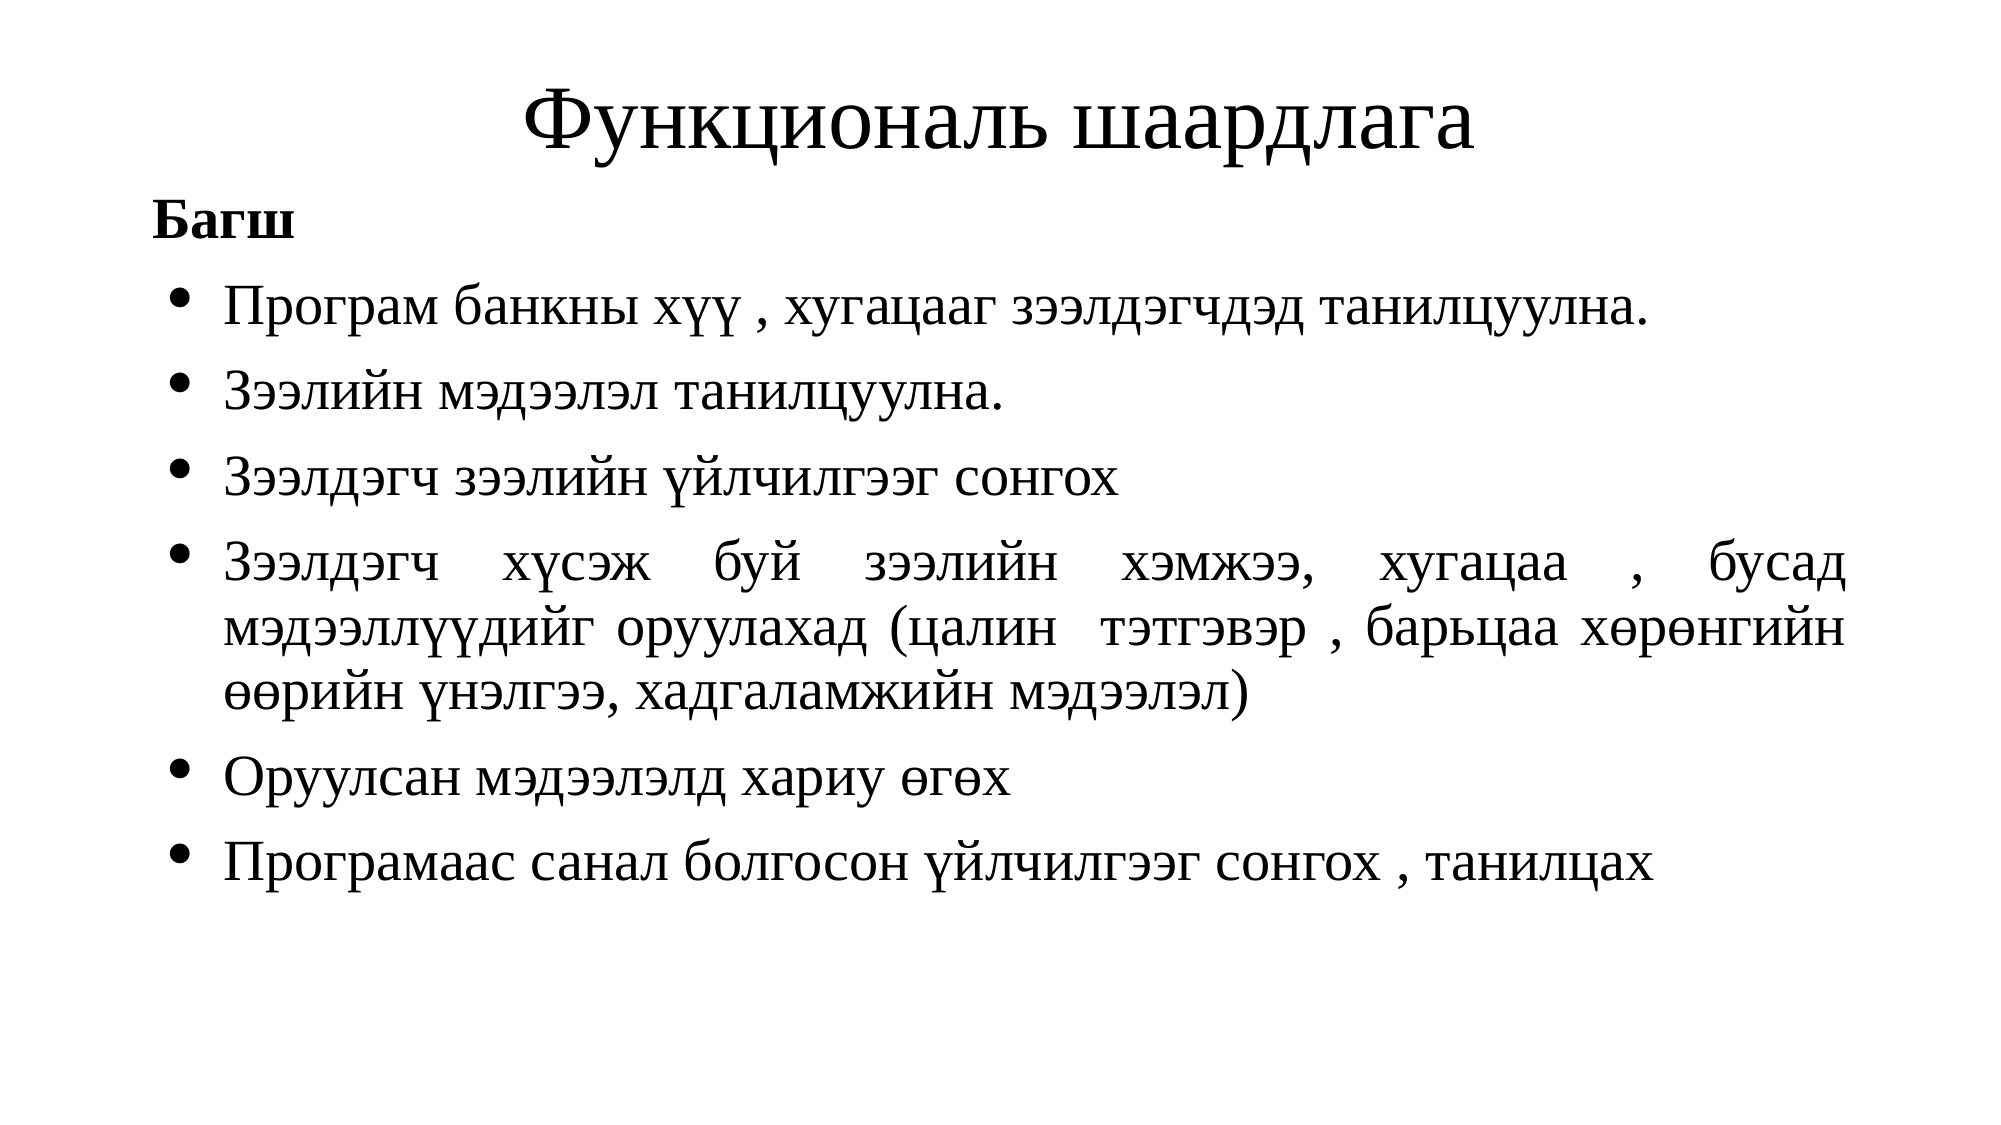

Функциональ шаардлага
Багш
Програм банкны хүү , хугацааг зээлдэгчдэд танилцуулна.
Зээлийн мэдээлэл танилцуулна.
Зээлдэгч зээлийн үйлчилгээг сонгох
Зээлдэгч хүсэж буй зээлийн хэмжээ, хугацаа , бусад мэдээллүүдийг оруулахад (цалин тэтгэвэр , барьцаа хөрөнгийн өөрийн үнэлгээ, хадгаламжийн мэдээлэл)
Оруулсан мэдээлэлд хариу өгөх
Програмаас санал болгосон үйлчилгээг сонгох , танилцах